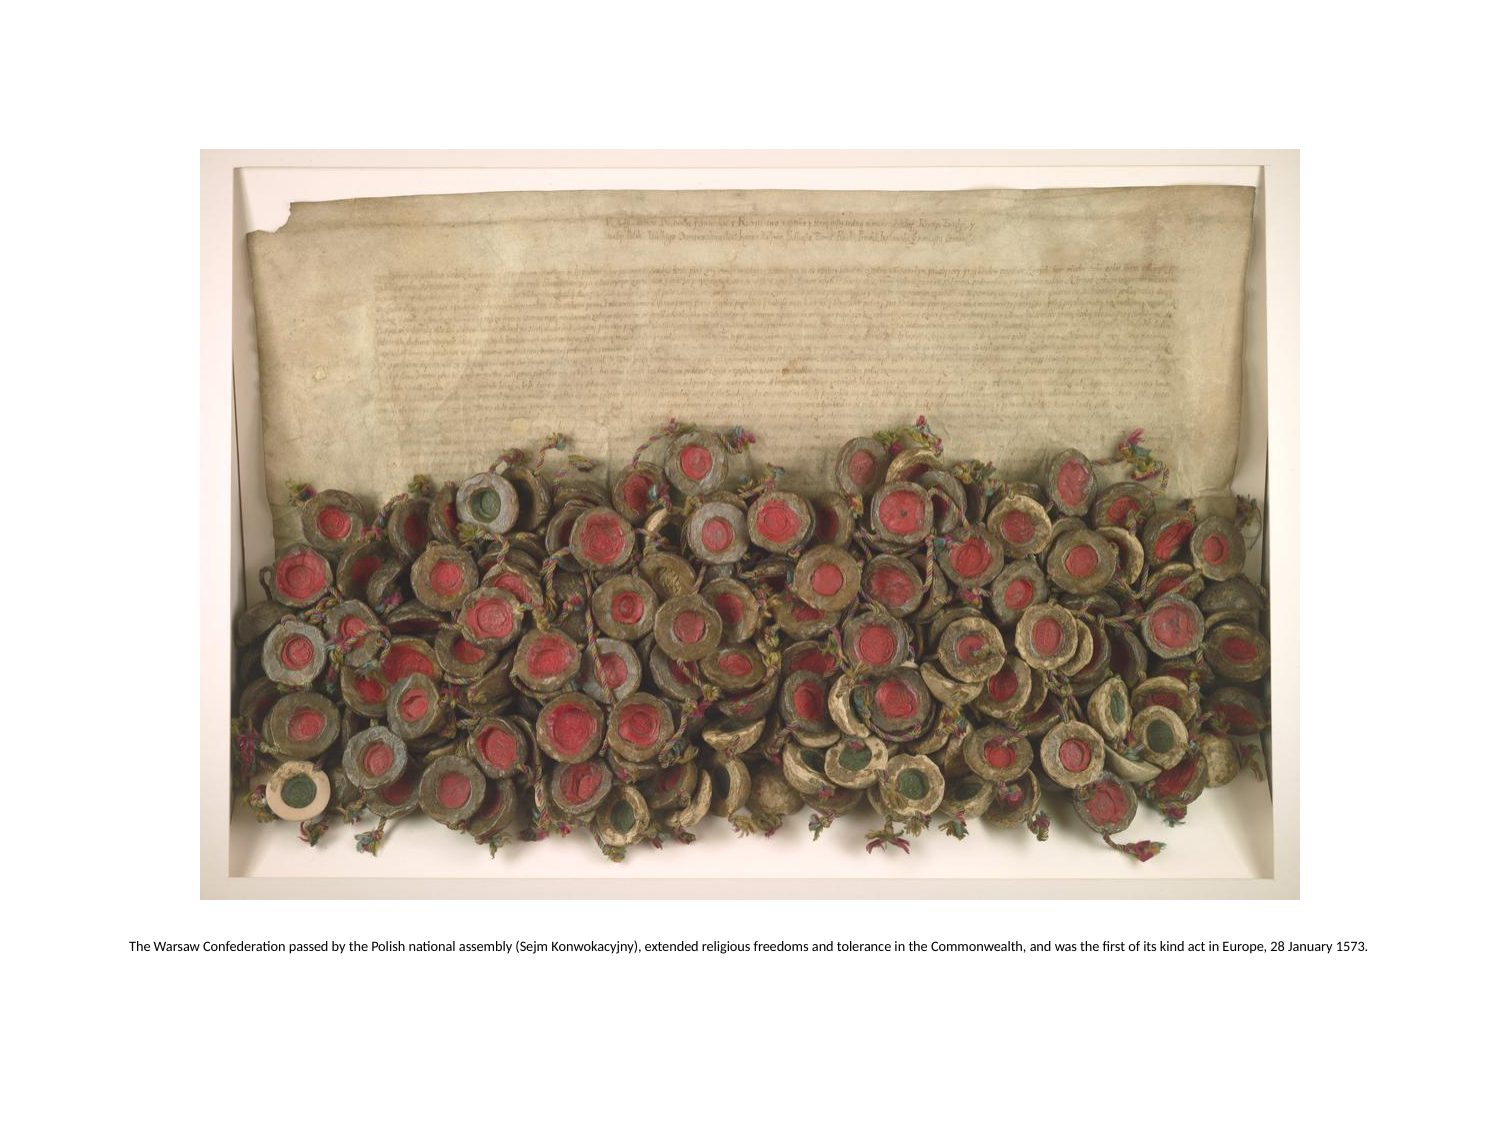

The Warsaw Confederation passed by the Polish national assembly (Sejm Konwokacyjny), extended religious freedoms and tolerance in the Commonwealth, and was the first of its kind act in Europe, 28 January 1573.